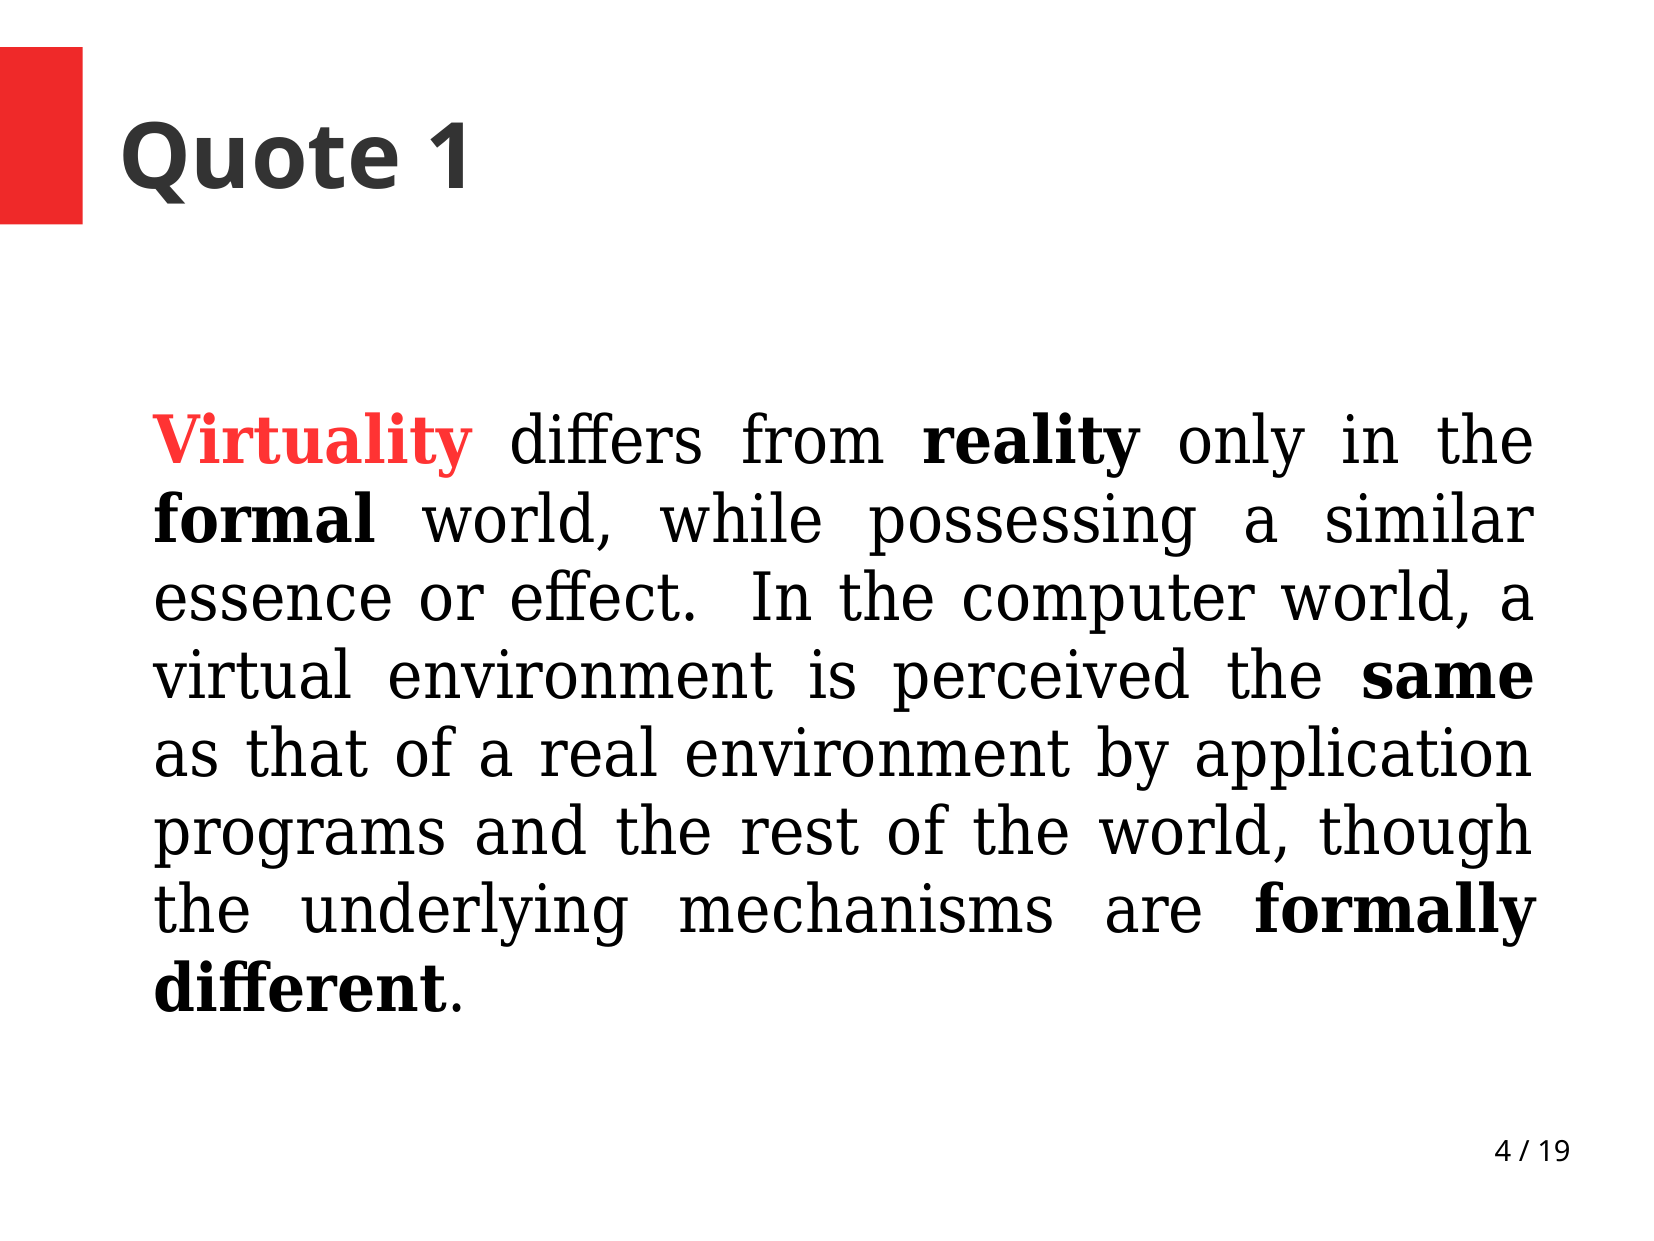

# Quote 1
Virtuality differs from reality only in the formal world, while possessing a similar essence or effect. In the computer world, a virtual environment is perceived the same as that of a real environment by application programs and the rest of the world, though the underlying mechanisms are formally different.
4